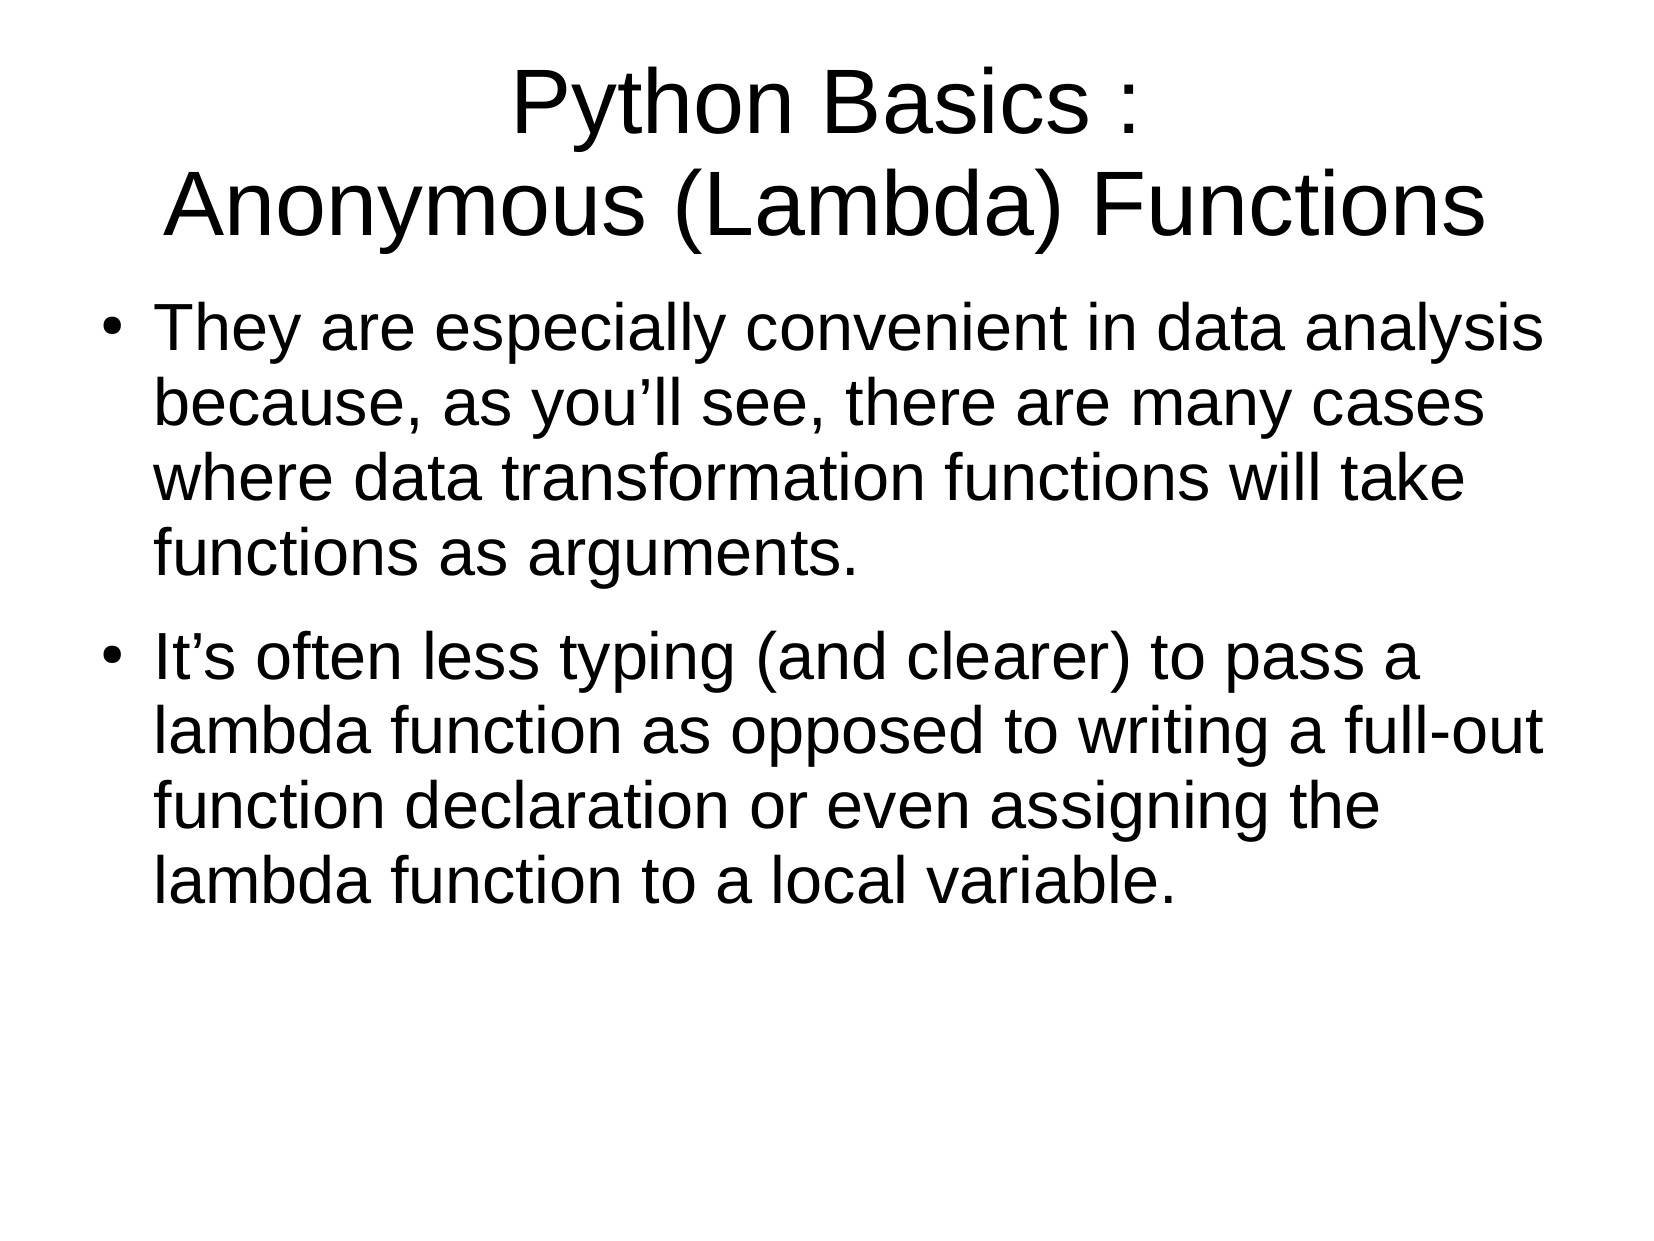

# Python Basics : Anonymous (Lambda) Functions
They are especially convenient in data analysis because, as you’ll see, there are many cases where data transformation functions will take functions as arguments.
It’s often less typing (and clearer) to pass a lambda function as opposed to writing a full-out function declaration or even assigning the lambda function to a local variable.